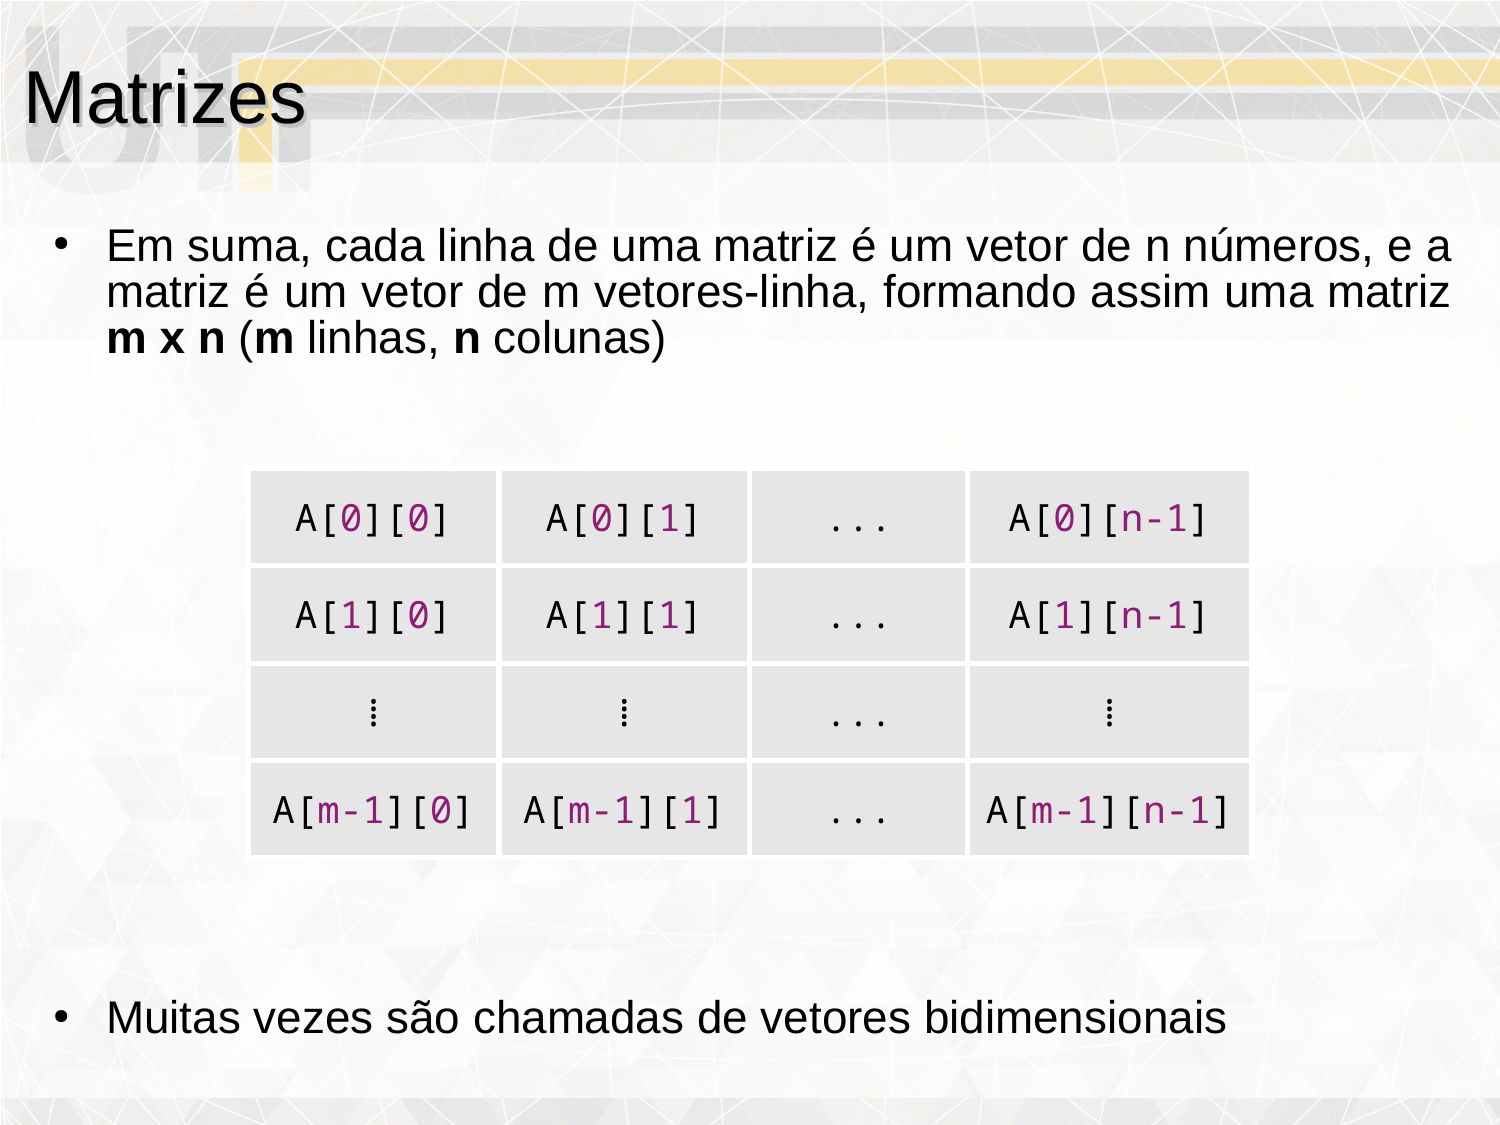

# Matrizes
Em suma, cada linha de uma matriz é um vetor de n números, e a matriz é um vetor de m vetores-linha, formando assim uma matriz m x n (m linhas, n colunas)
Muitas vezes são chamadas de vetores bidimensionais
| A[0][0] | A[0][1] | ... | A[0][n-1] |
| --- | --- | --- | --- |
| A[1][0] | A[1][1] | ... | A[1][n-1] |
| ⁞ | ⁞ | ... | ⁞ |
| A[m-1][0] | A[m-1][1] | ... | A[m-1][n-1] |